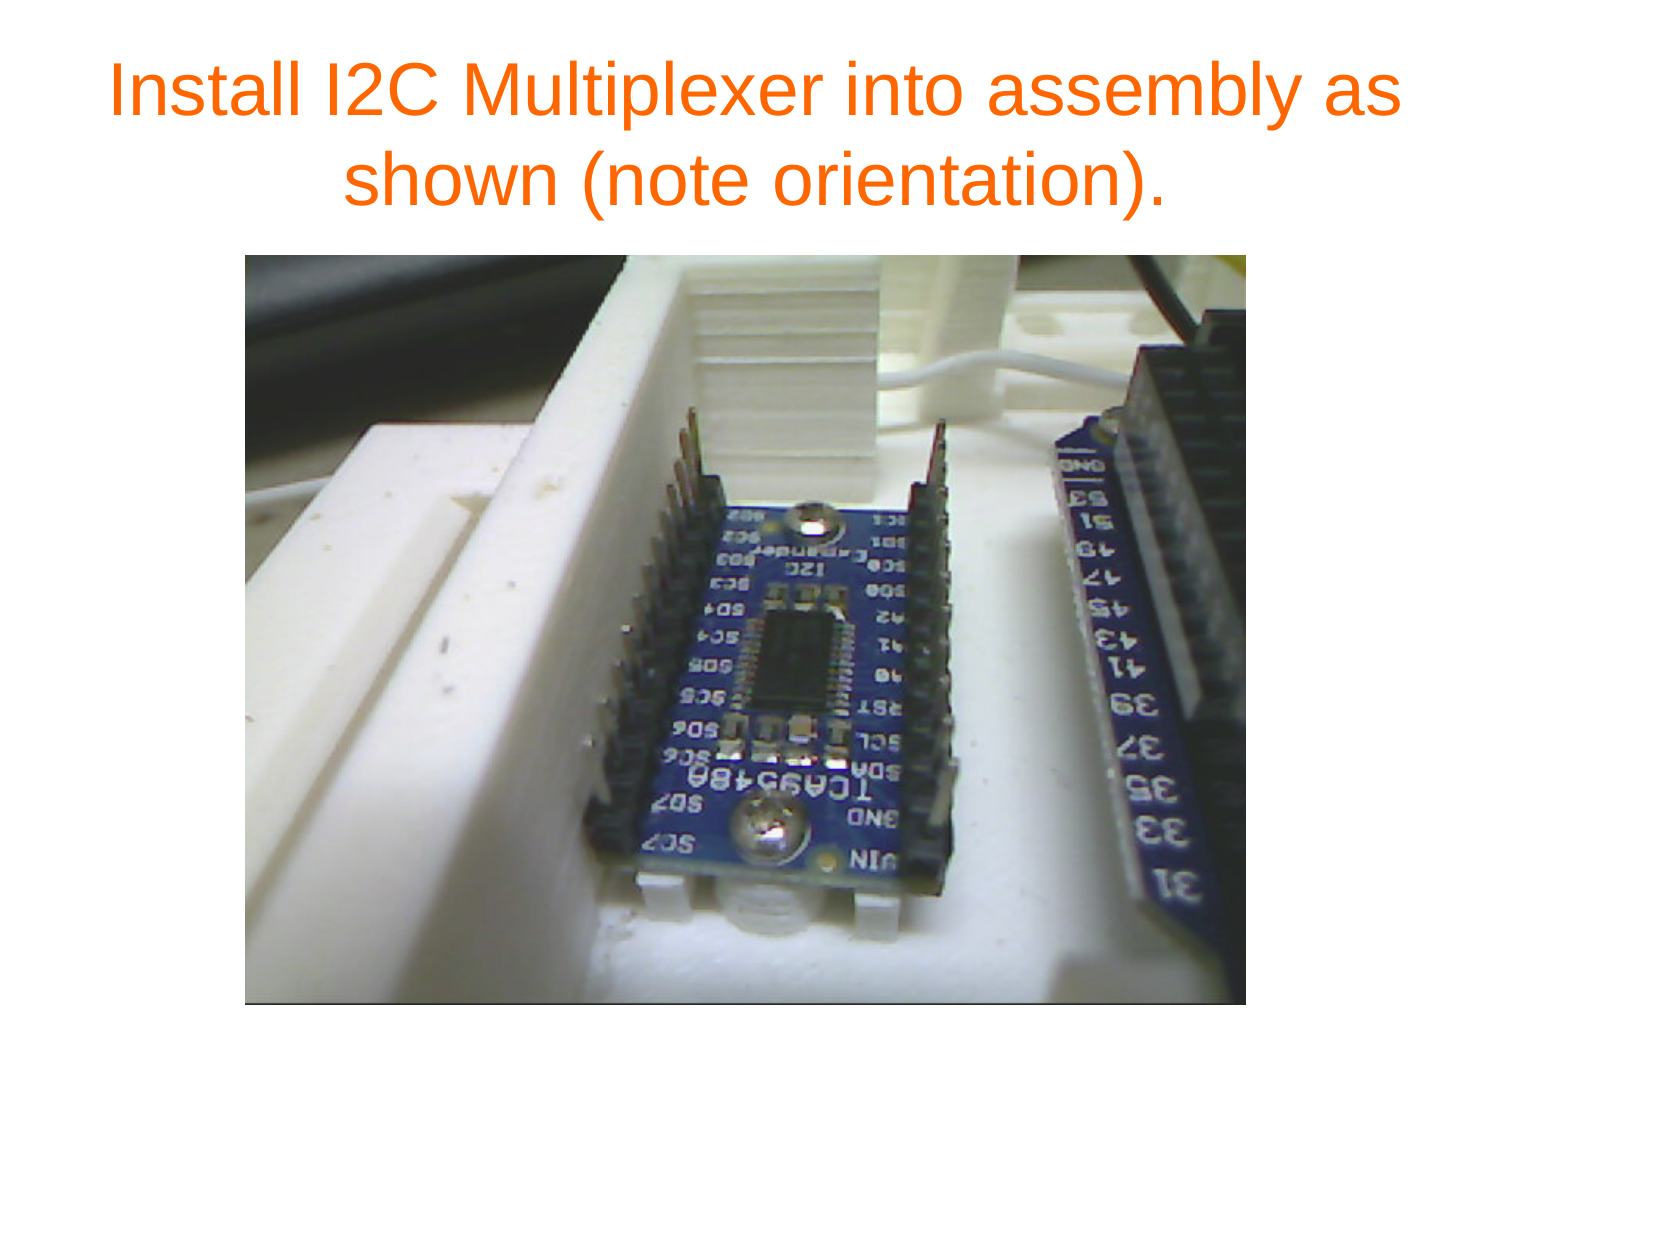

# Install I2C Multiplexer into assembly as shown (note orientation).